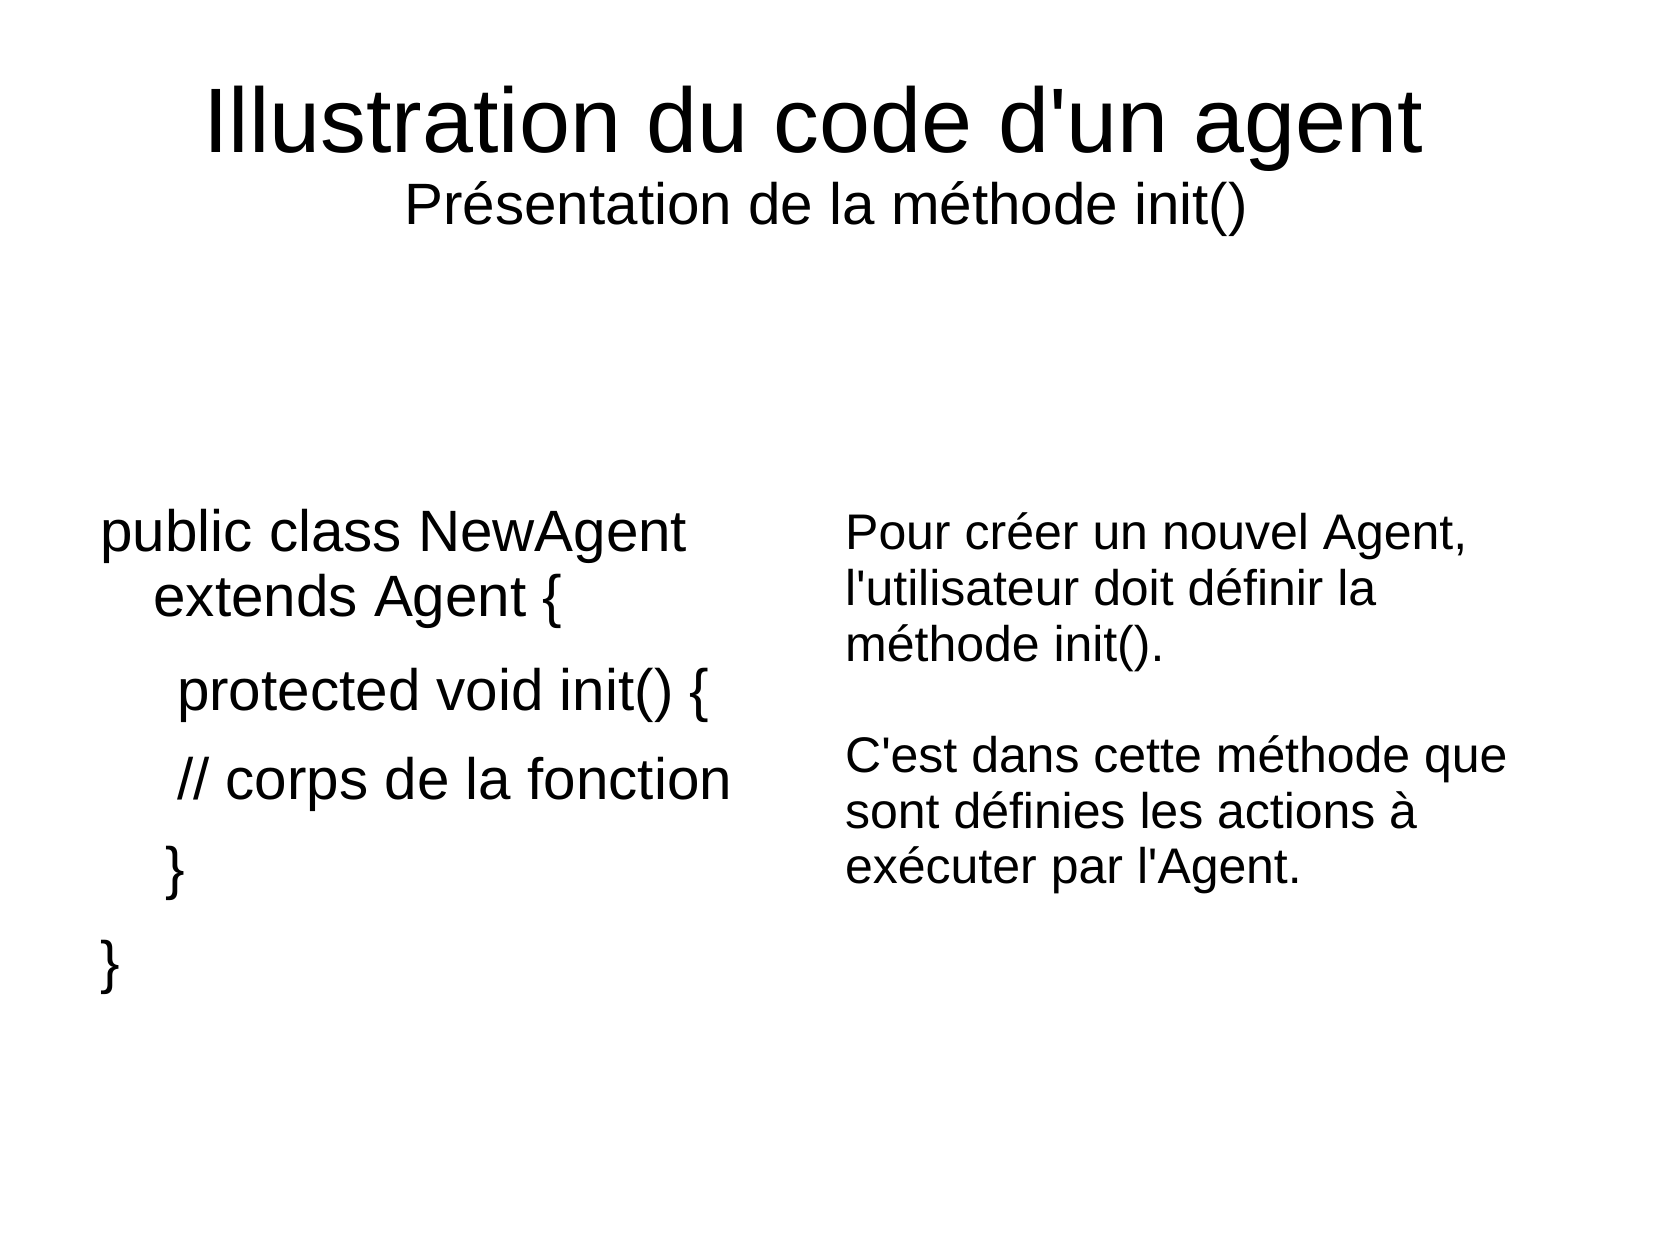

# Illustration du code d'un agent Présentation de la méthode init()
public class NewAgent extends Agent {
protected void init() {
// corps de la fonction
 }
}
Pour créer un nouvel Agent, l'utilisateur doit définir la méthode init().
C'est dans cette méthode que sont définies les actions à exécuter par l'Agent.